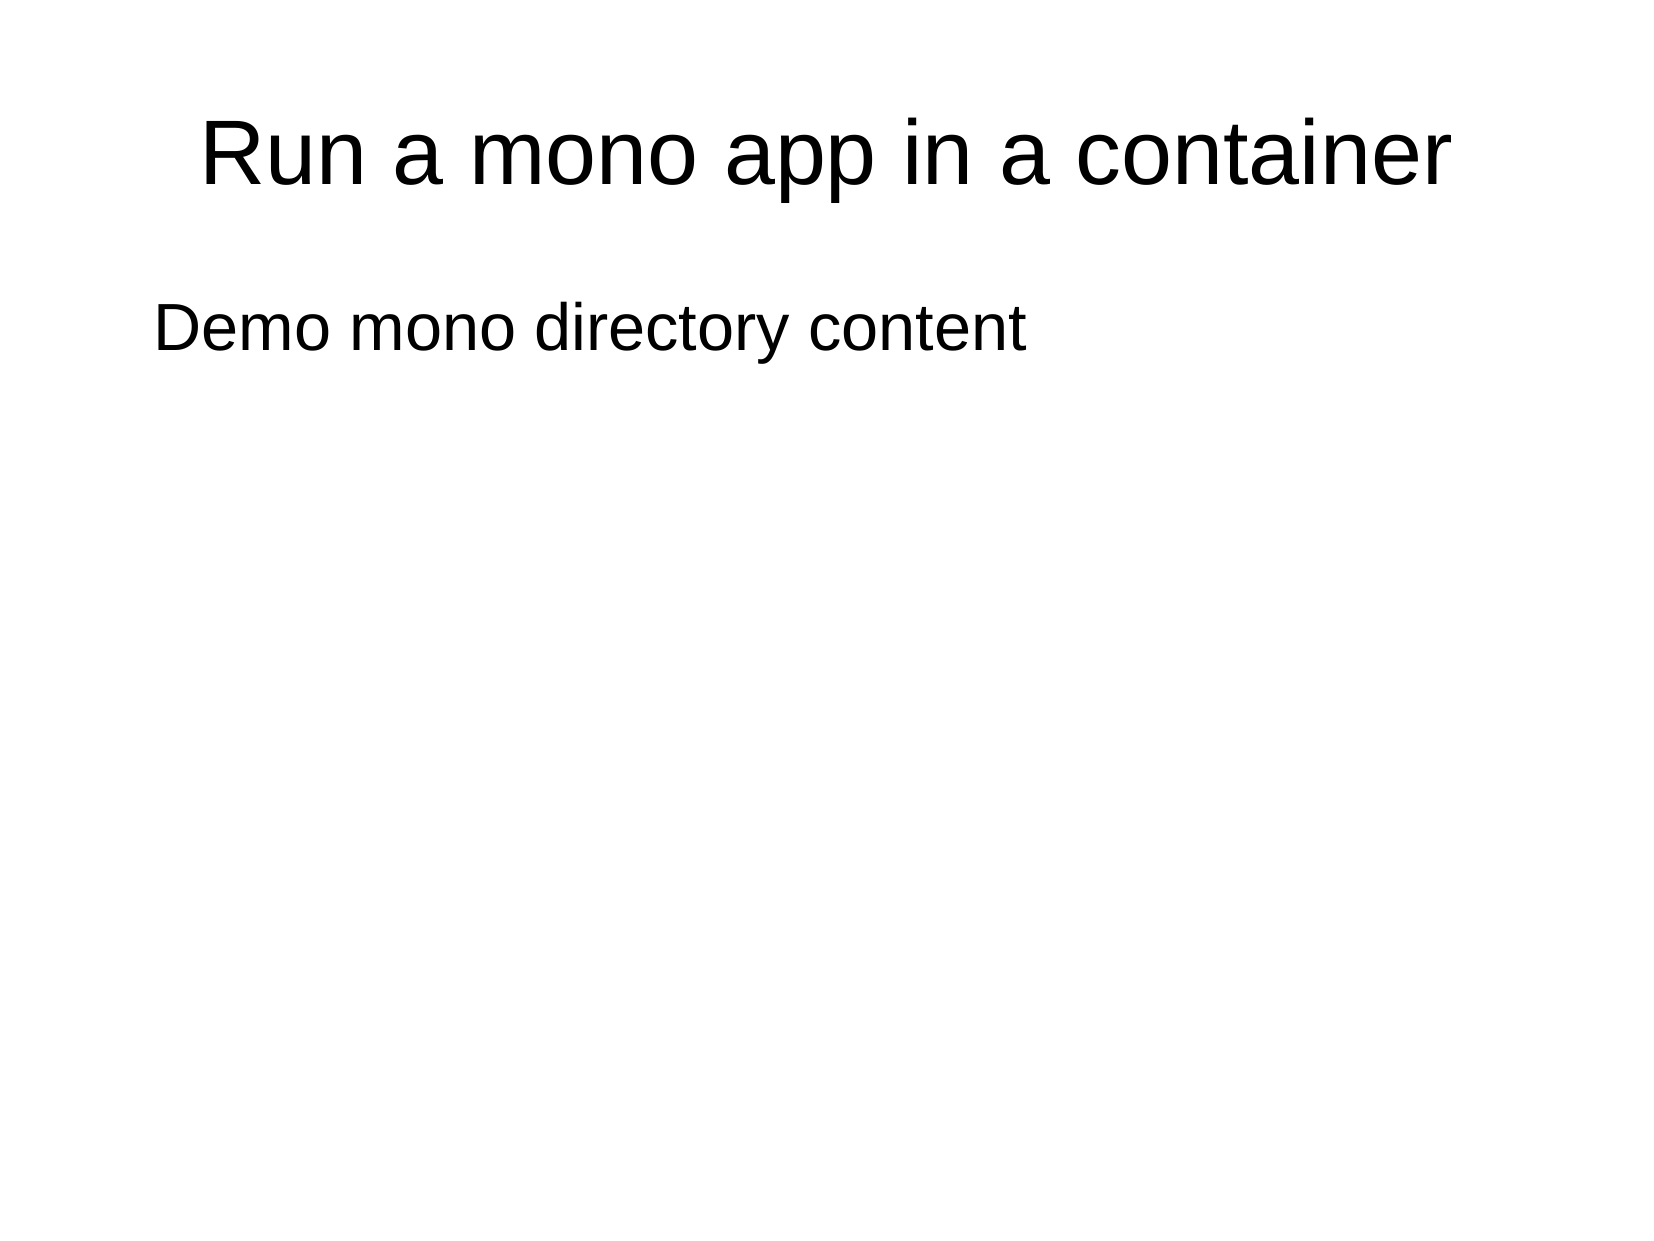

# Run a mono app in a container
Demo mono directory content